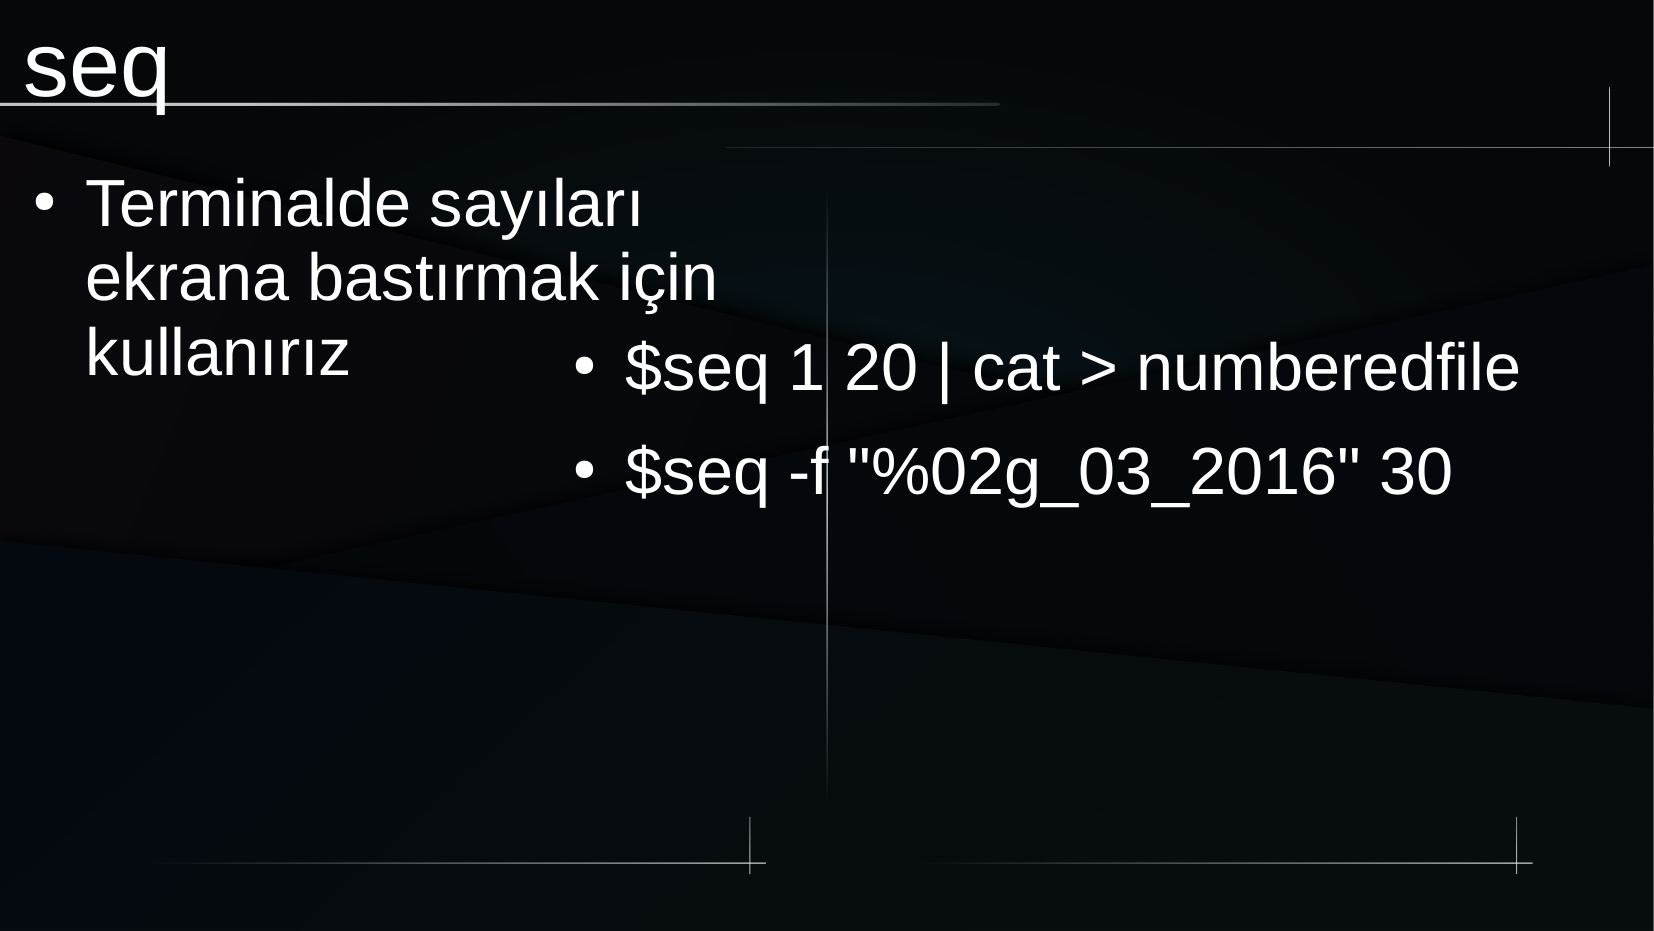

# seq
Terminalde sayıları ekrana bastırmak için kullanırız
$seq 1 20 | cat > numberedfile
$seq -f "%02g_03_2016" 30